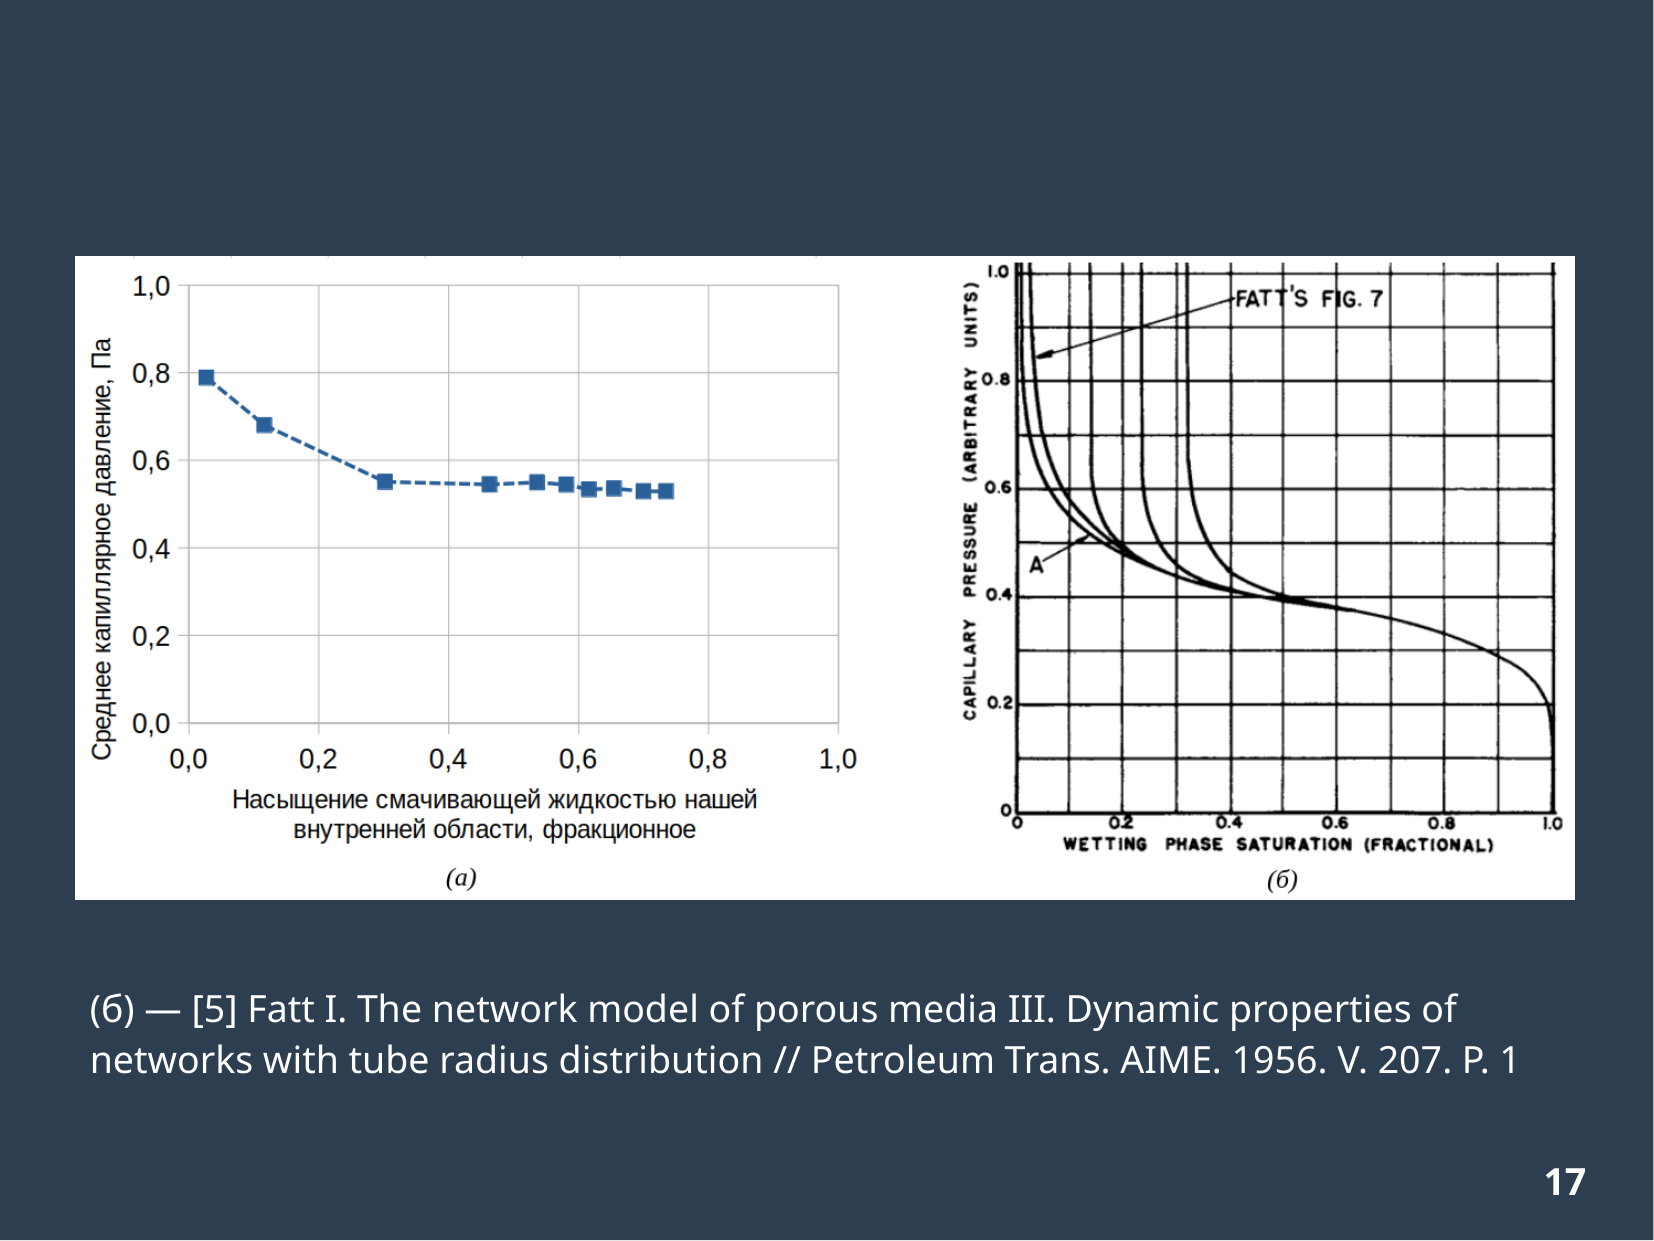

(б) — [5] Fatt I. The network model of porous media III. Dynamic properties of networks with tube radius distribution // Petroleum Trans. AIME. 1956. V. 207. P. 164–181.
17